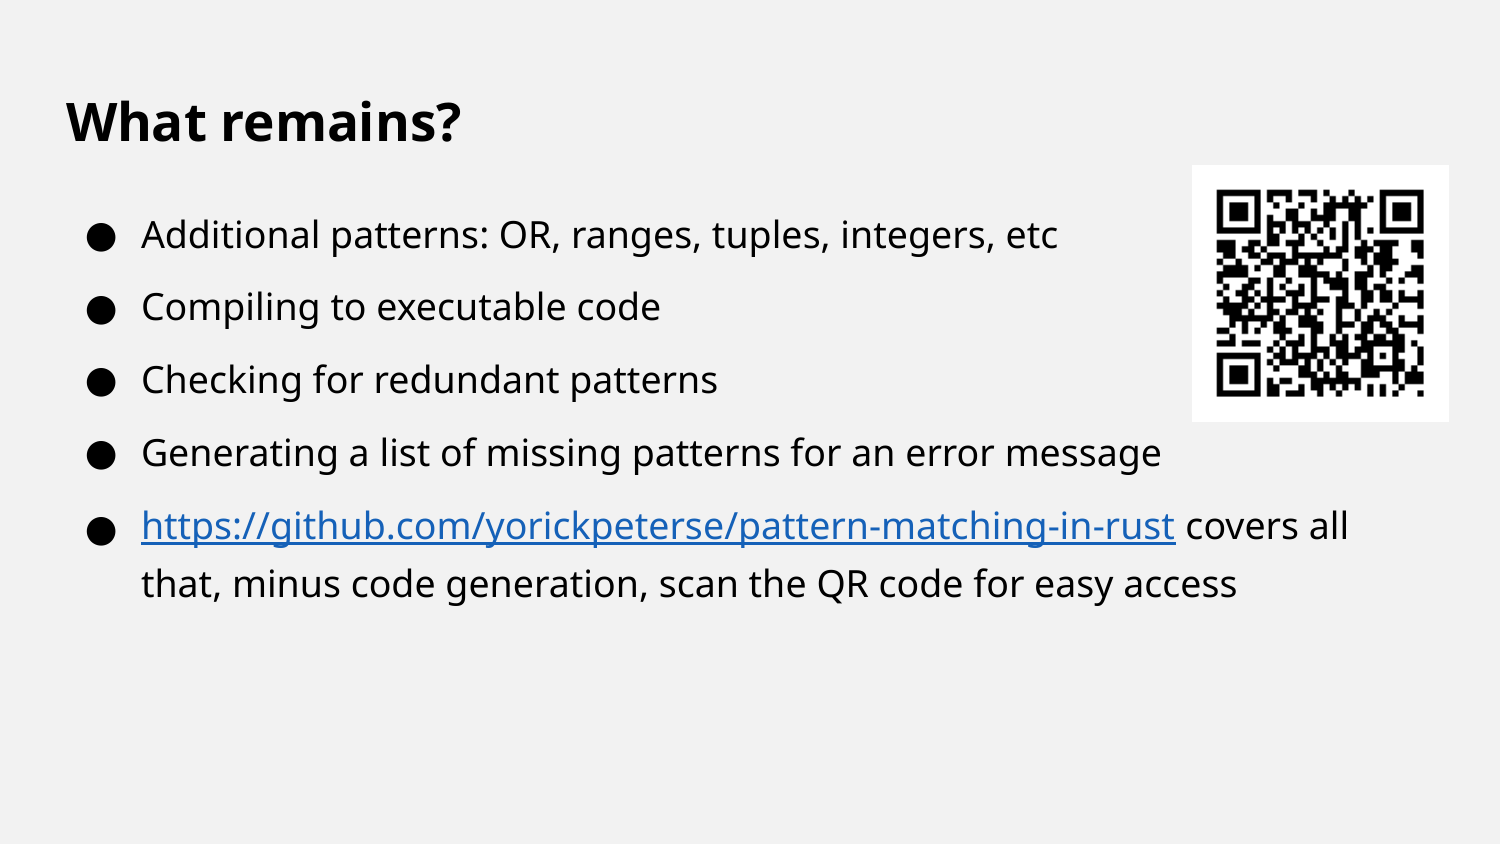

# What remains?
Additional patterns: OR, ranges, tuples, integers, etc
Compiling to executable code
Checking for redundant patterns
Generating a list of missing patterns for an error message
https://github.com/yorickpeterse/pattern-matching-in-rust covers all that, minus code generation, scan the QR code for easy access